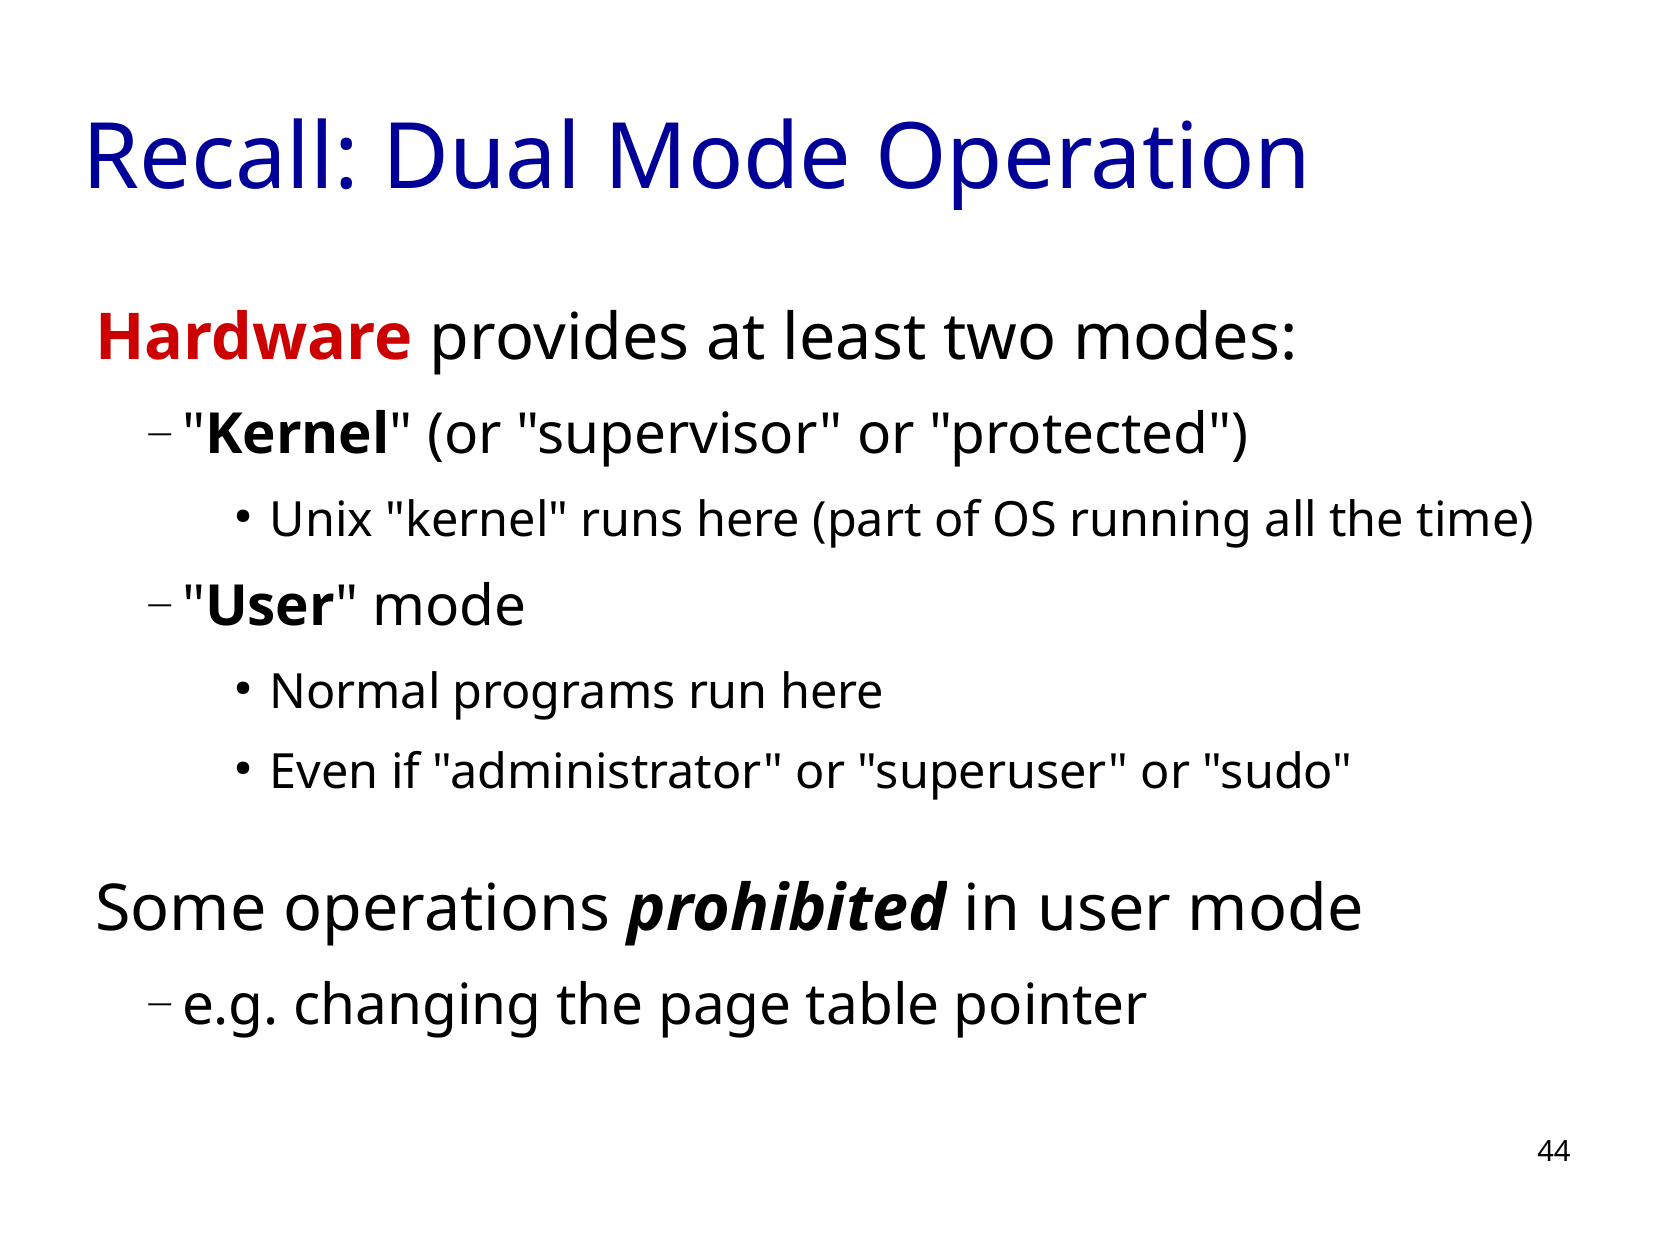

# Recall: Dual Mode Operation
Hardware provides at least two modes:
"Kernel" (or "supervisor" or "protected")
Unix "kernel" runs here (part of OS running all the time)
"User" mode
Normal programs run here
Even if "administrator" or "superuser" or "sudo"
Some operations prohibited in user mode
e.g. changing the page table pointer
44